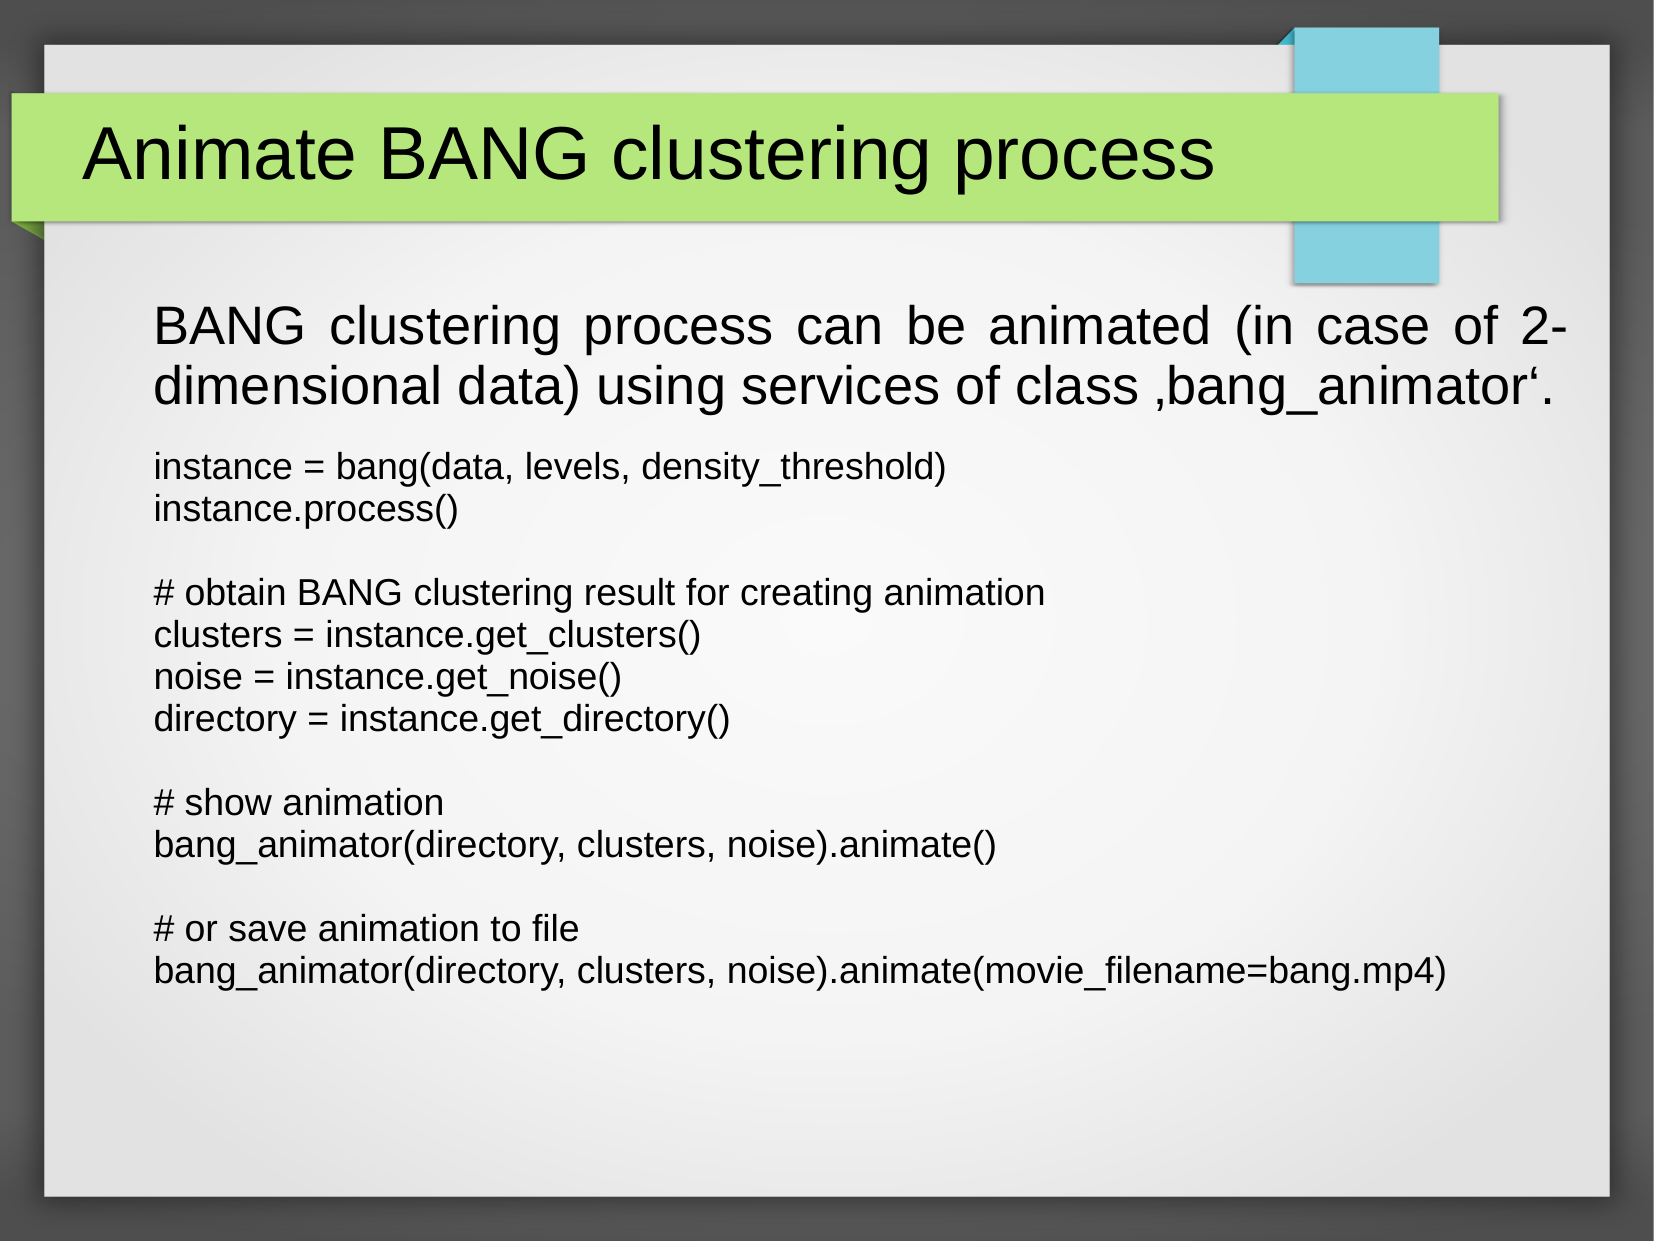

# Animate BANG clustering process
BANG clustering process can be animated (in case of 2-dimensional data) using services of class ‚bang_animator‘.
instance = bang(data, levels, density_threshold)
instance.process()
# obtain BANG clustering result for creating animation
clusters = instance.get_clusters()
noise = instance.get_noise()
directory = instance.get_directory()
# show animation
bang_animator(directory, clusters, noise).animate()
# or save animation to file
bang_animator(directory, clusters, noise).animate(movie_filename=bang.mp4)